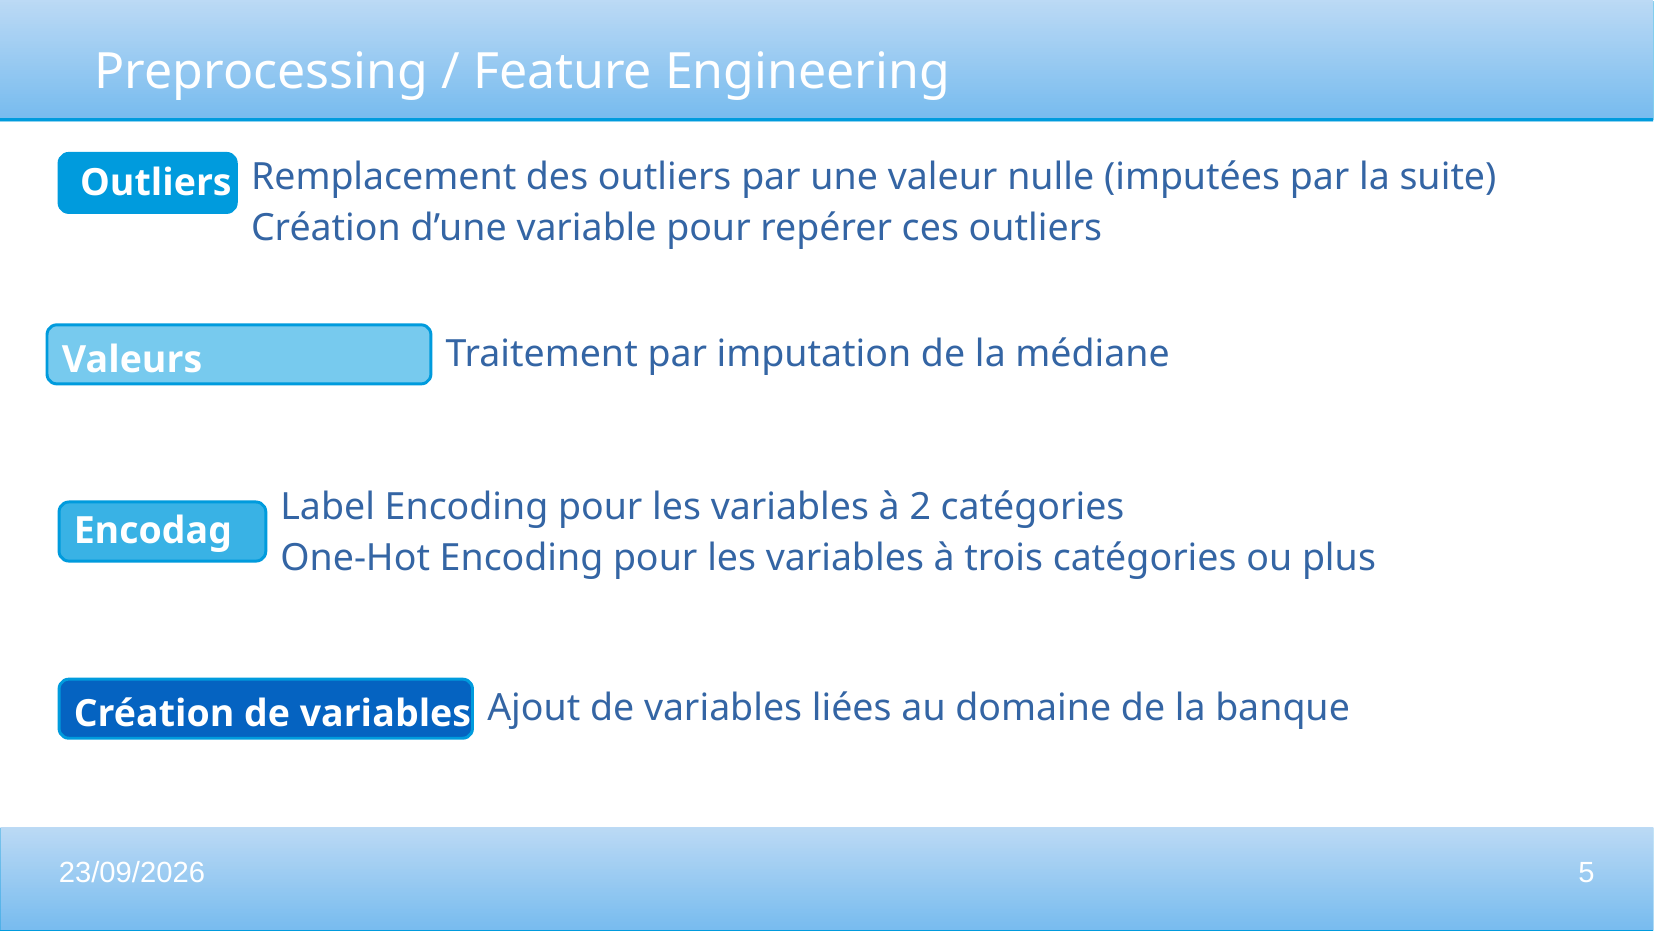

# Preprocessing / Feature Engineering
Remplacement des outliers par une valeur nulle (imputées par la suite)
Création d’une variable pour repérer ces outliers
Outliers
Traitement par imputation de la médiane
Valeurs manquantes
Label Encoding pour les variables à 2 catégories
One-Hot Encoding pour les variables à trois catégories ou plus
Encodage
Ajout de variables liées au domaine de la banque
Création de variables
5